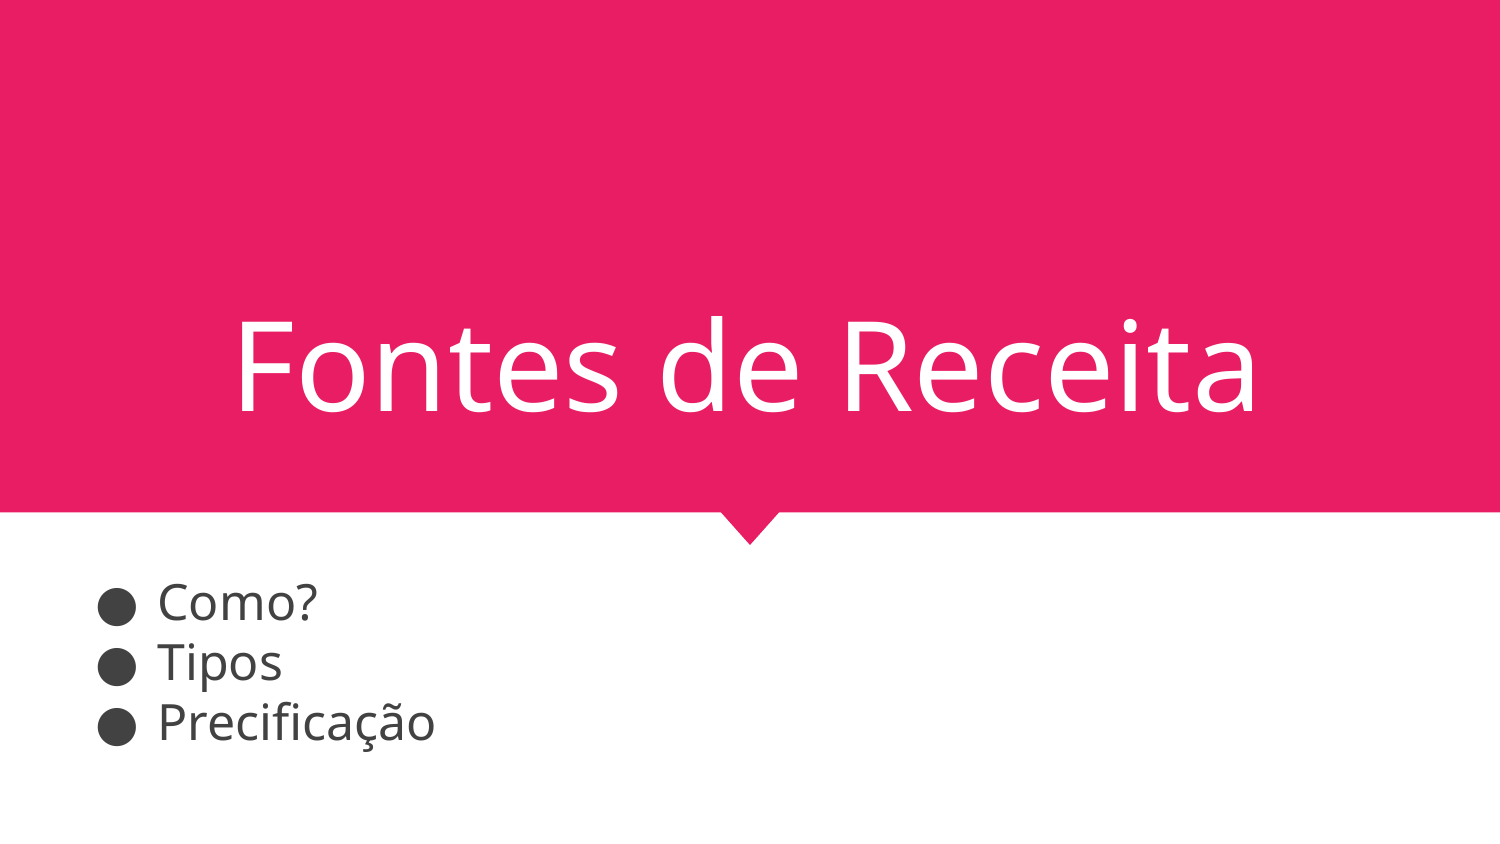

# Fontes de Receita
Como?
Tipos
Precificação